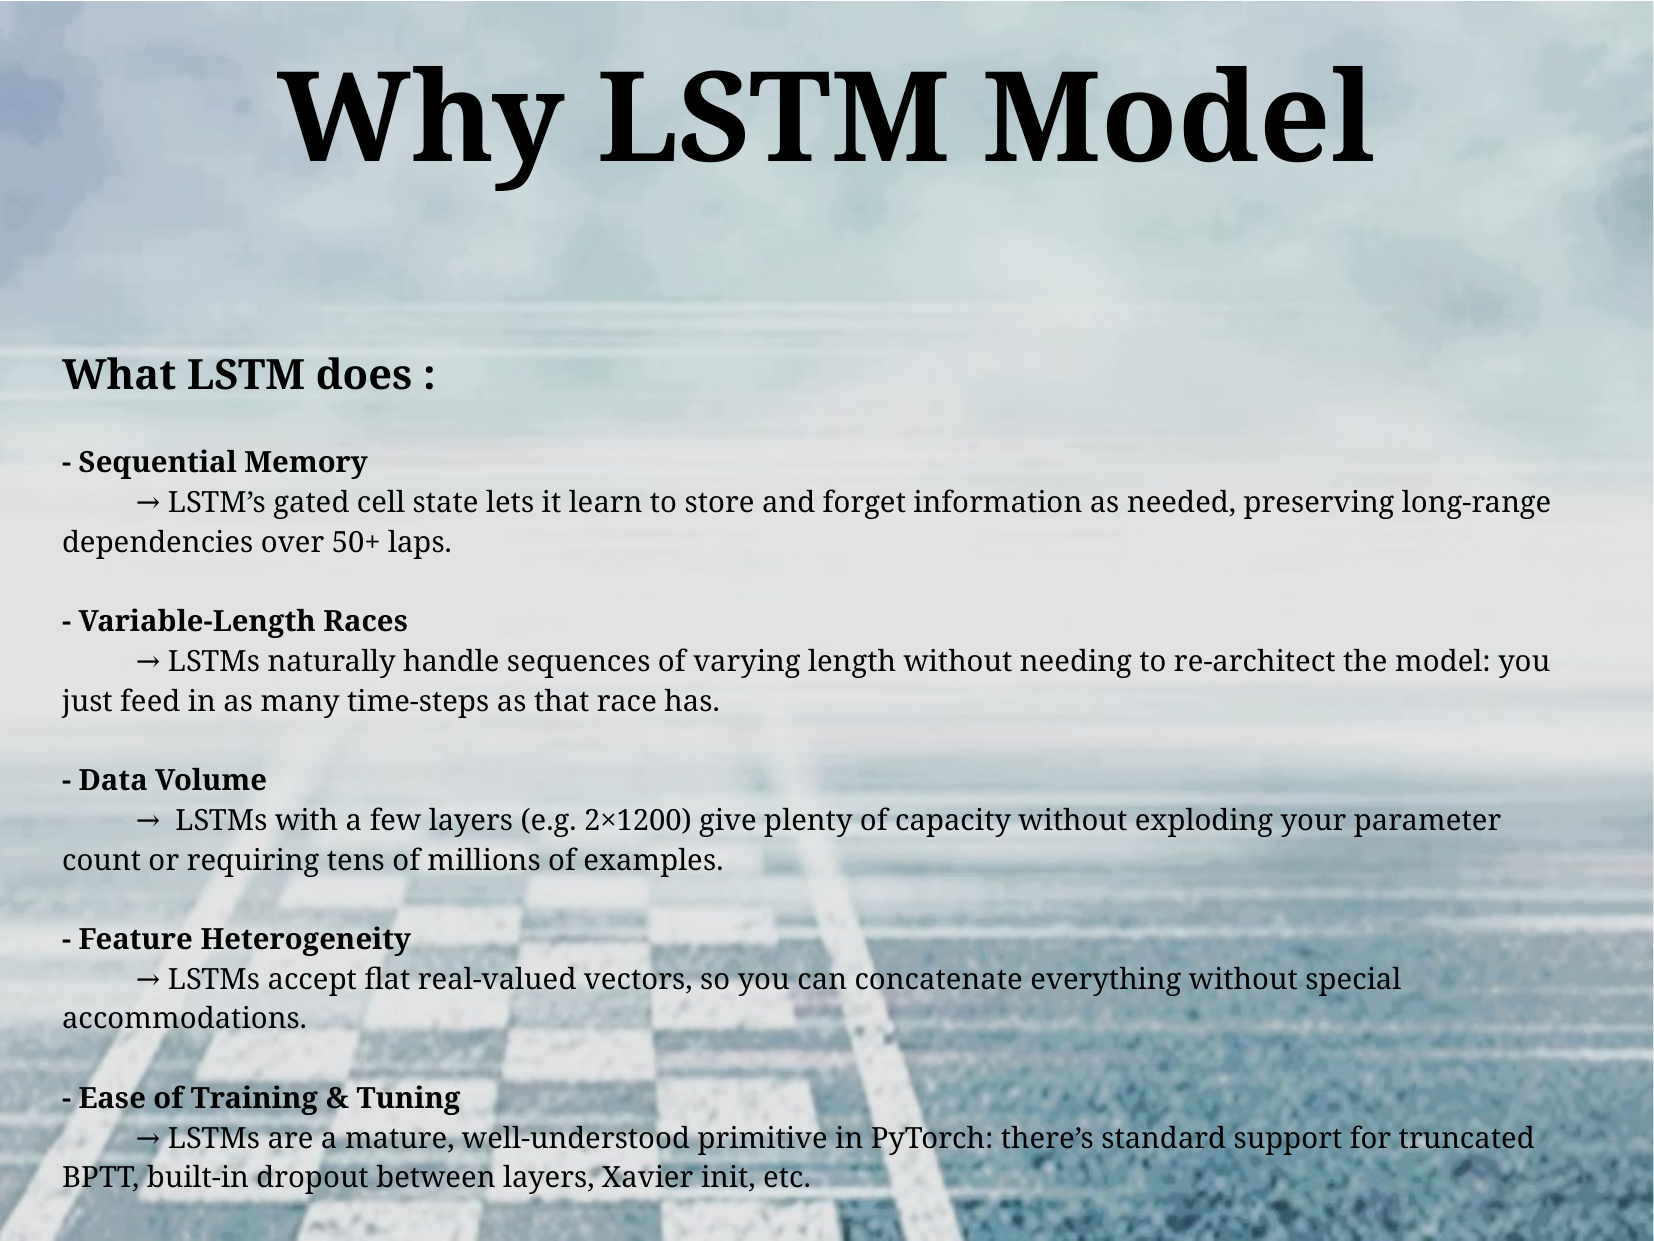

Why LSTM Model
What LSTM does :
- Sequential Memory
	→ LSTM’s gated cell state lets it learn to store and forget information as needed, preserving long-range dependencies over 50+ laps.
- Variable-Length Races
	→ LSTMs naturally handle sequences of varying length without needing to re-architect the model: you just feed in as many time‐steps as that race has.
- Data Volume
	→ LSTMs with a few layers (e.g. 2×1200) give plenty of capacity without exploding your parameter count or requiring tens of millions of examples.
- Feature Heterogeneity
	→ LSTMs accept flat real-valued vectors, so you can concatenate everything without special accommodations.
- Ease of Training & Tuning
	→ LSTMs are a mature, well-understood primitive in PyTorch: there’s standard support for truncated BPTT, built-in dropout between layers, Xavier init, etc.